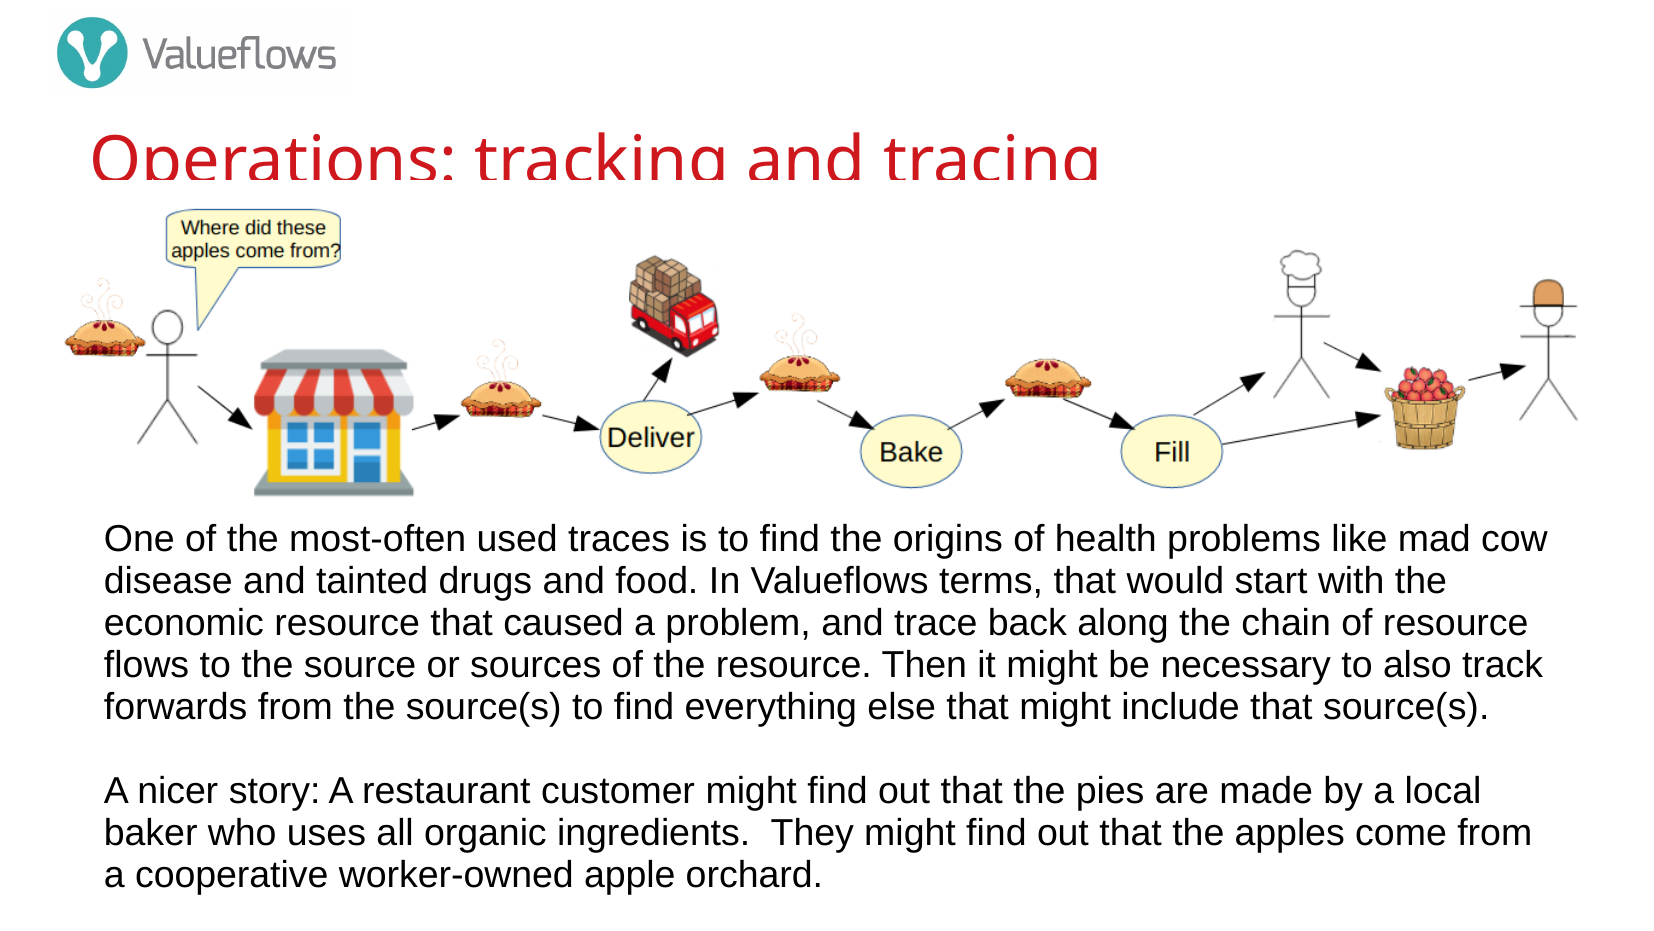

Operations: tracking and tracing
One of the most-often used traces is to find the origins of health problems like mad cow disease and tainted drugs and food. In Valueflows terms, that would start with the economic resource that caused a problem, and trace back along the chain of resource flows to the source or sources of the resource. Then it might be necessary to also track forwards from the source(s) to find everything else that might include that source(s).
A nicer story: A restaurant customer might find out that the pies are made by a local baker who uses all organic ingredients. They might find out that the apples come from a cooperative worker-owned apple orchard.